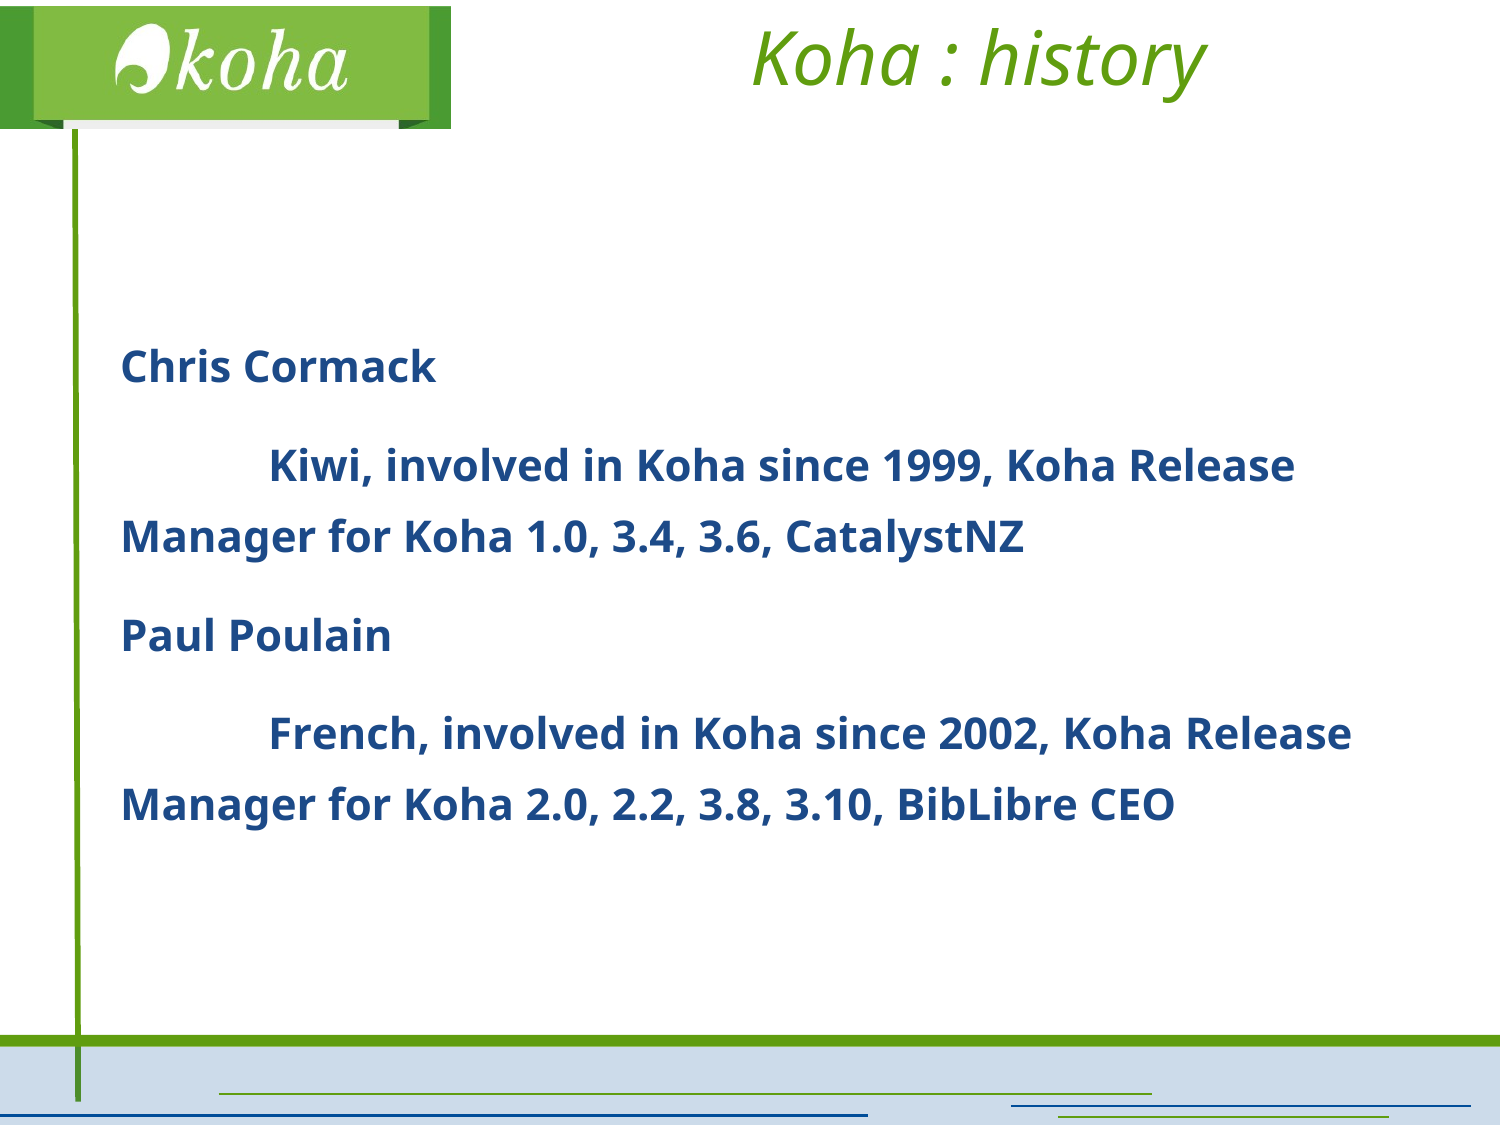

# Koha : history
Chris Cormack
	Kiwi, involved in Koha since 1999, Koha Release Manager for Koha 1.0, 3.4, 3.6, CatalystNZ
Paul Poulain
	French, involved in Koha since 2002, Koha Release Manager for Koha 2.0, 2.2, 3.8, 3.10, BibLibre CEO